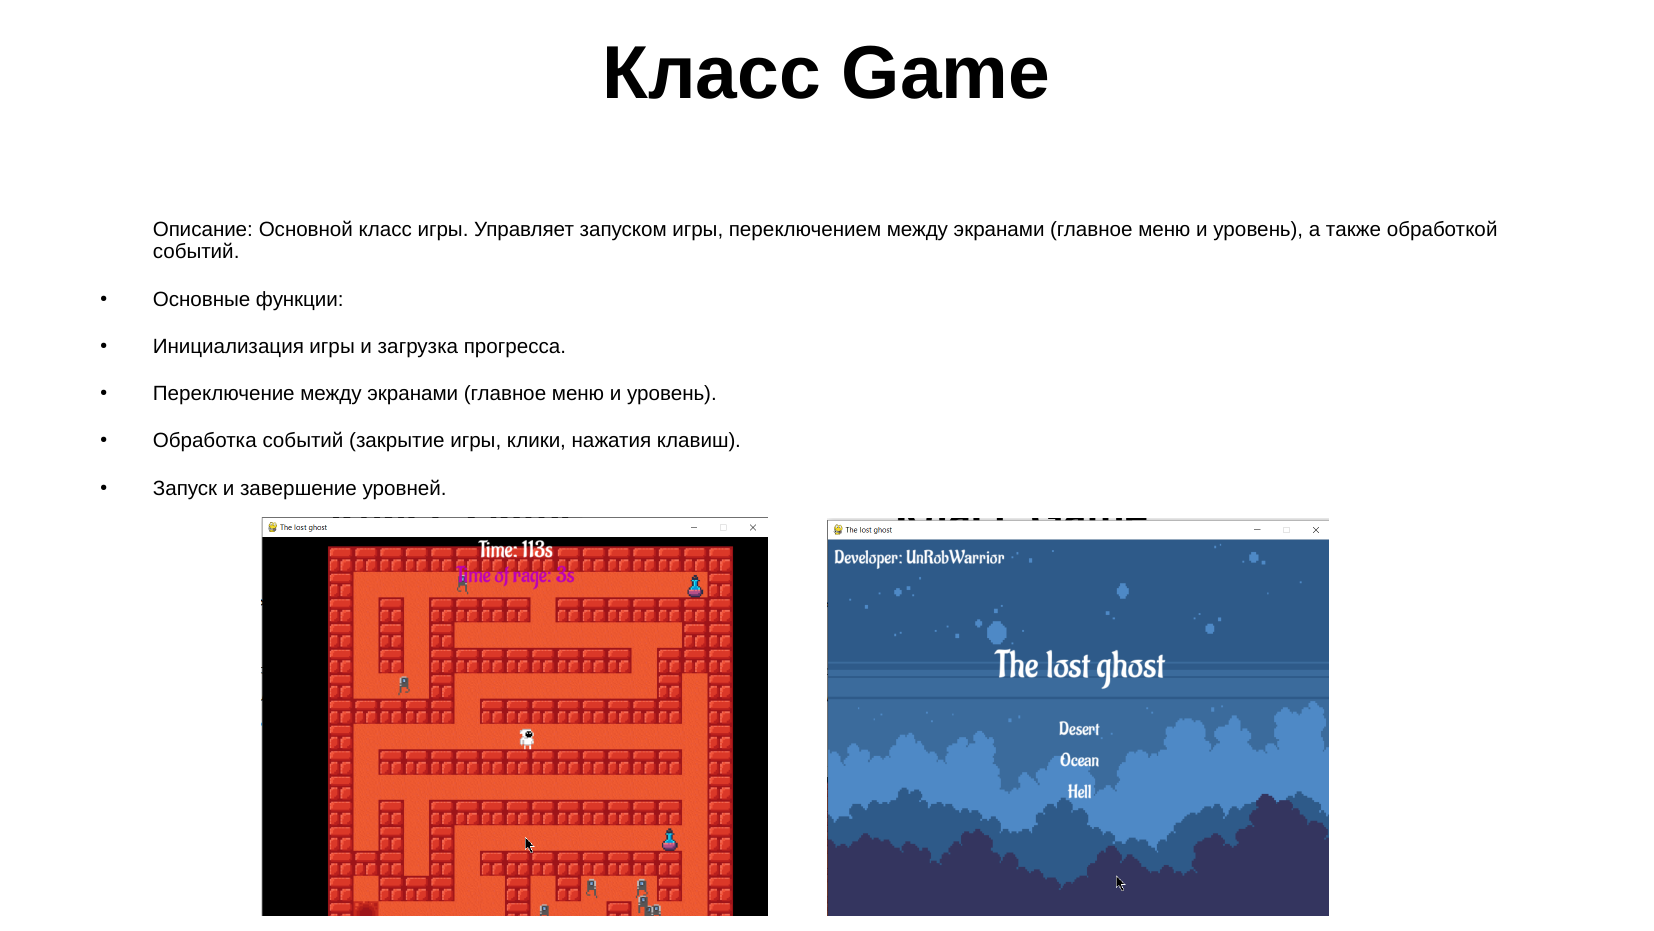

# Класс Game
Описание: Основной класс игры. Управляет запуском игры, переключением между экранами (главное меню и уровень), а также обработкой событий.
Основные функции:
Инициализация игры и загрузка прогресса.
Переключение между экранами (главное меню и уровень).
Обработка событий (закрытие игры, клики, нажатия клавиш).
Запуск и завершение уровней.